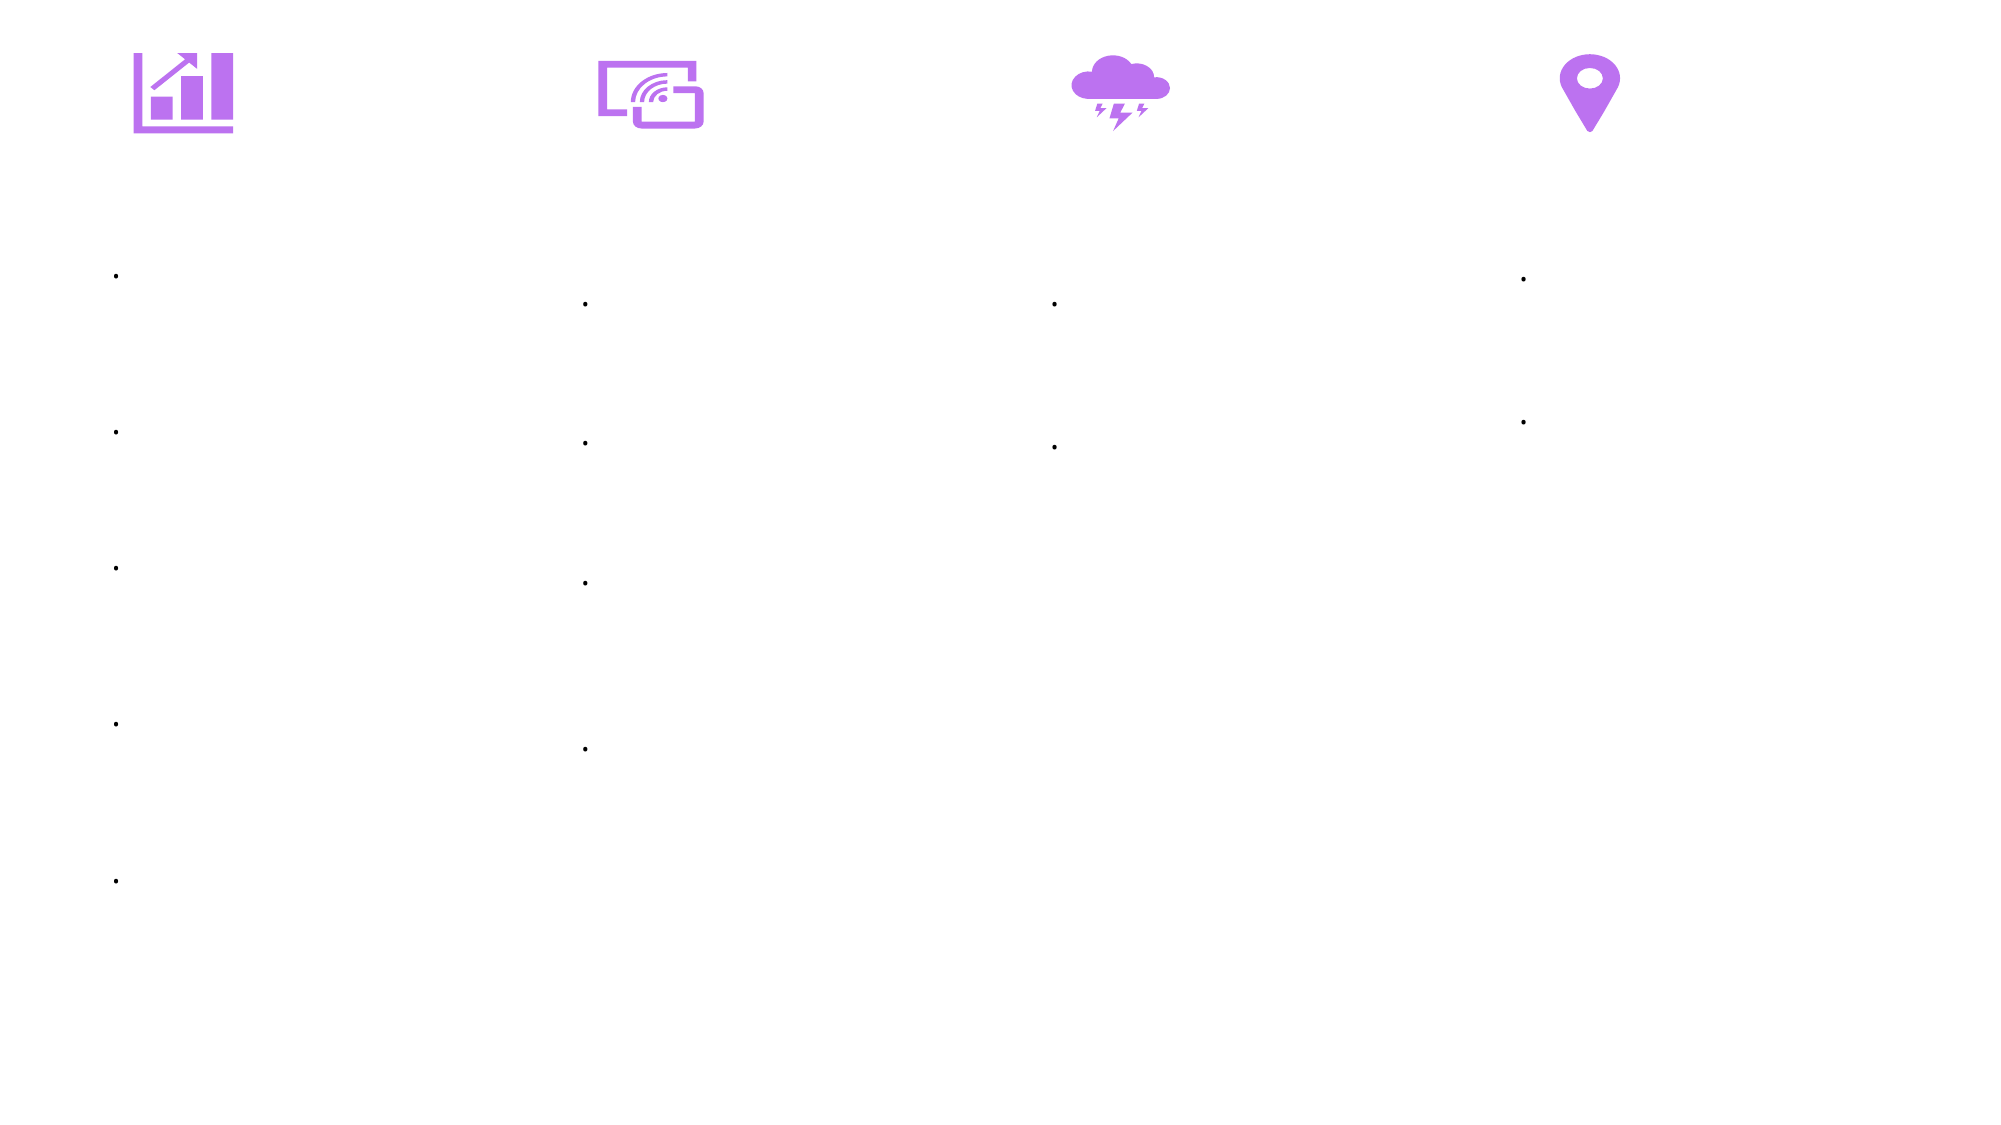

Growth Strategies for Lightspeed Networks Based on Historical Data
Performance Metrics Over Time
Historical Campaign Performance
Regional Sales Over Time
Capitalize on Competitors' Declines:
Sky and TalkTalk have shown declines in market share and customer satisfaction. Lightspeed Networks can target dissatisfied customers from these providers with promotional offers and improved service quality.
Leverage Historical Strengths:
Emphasize consistent performance in reliability and speed, similar to Zen's strategy. Maintain and market high satisfaction scores to attract customers seeking stable and high-quality service.
Address Areas of Improvement:
While maintaining strengths, address areas like installation/setup and customer service to ensure a well-rounded offering. Analyze reasons behind Virgin Media's gradual improvement and apply relevant strategies.
Enhance Marketing Efforts:
Highlight improvements and high performance in marketing campaigns. Use historical data to show steady growth and reliability, appealing to customers looking for proven and consistent service providers.
Focus on High-Growth Segments:
Target market segments where competitors like Vodafone have gained traction. Emphasize unique selling points and competitive pricing to attract these customers.
Streaming Services (YouTube and Netflix):
Lightspeed Networks consistently maintained near-zero failure rates, with low startup delays. This consistency should be emphasized in marketing to showcase reliability.
Download and Upload Speeds:
Historically high and consistent speeds (around 900 Mbps for download and 116 Mbps for upload). These metrics have been stable, providing a competitive edge that should be highlighted.
Latency and DNS Performance:
Historically low latency and DNS failure rates, crucial for gaming and real-time applications. This performance consistency can attract gamers and heavy internet users.
Web Loading Times and Disconnections:
Steady web loading performance with variability in disconnection rates. Continued focus on minimizing disconnections will improve overall user experience.
Virgin Media's "Lightning Speed" Campaign:
Historically high revenue generation and conversion rates. Analyzing the elements of this campaign can provide insights for Lightspeed Networks' future campaigns.
Zen Internet's "Premium Fibre" Campaign:
High conversion rates with a low budget. Replicating such cost-effective strategies can maximize ROI for Lightspeed Networks.
BT in London:
Consistently high sales, particularly strong in Q4. Lightspeed Networks should focus on competitive offers and localized marketing in London.
Sky in Manchester and Virgin Media in Birmingham:
Steady growth in these regions. Lightspeed Networks should analyze the factors driving this growth and apply similar strategies in these and other regions.
By integrating these historical insights, Lightspeed Networks can develop a robust growth strategy, enhance its competitive positioning, and drive long-term success in the UK broadband market.